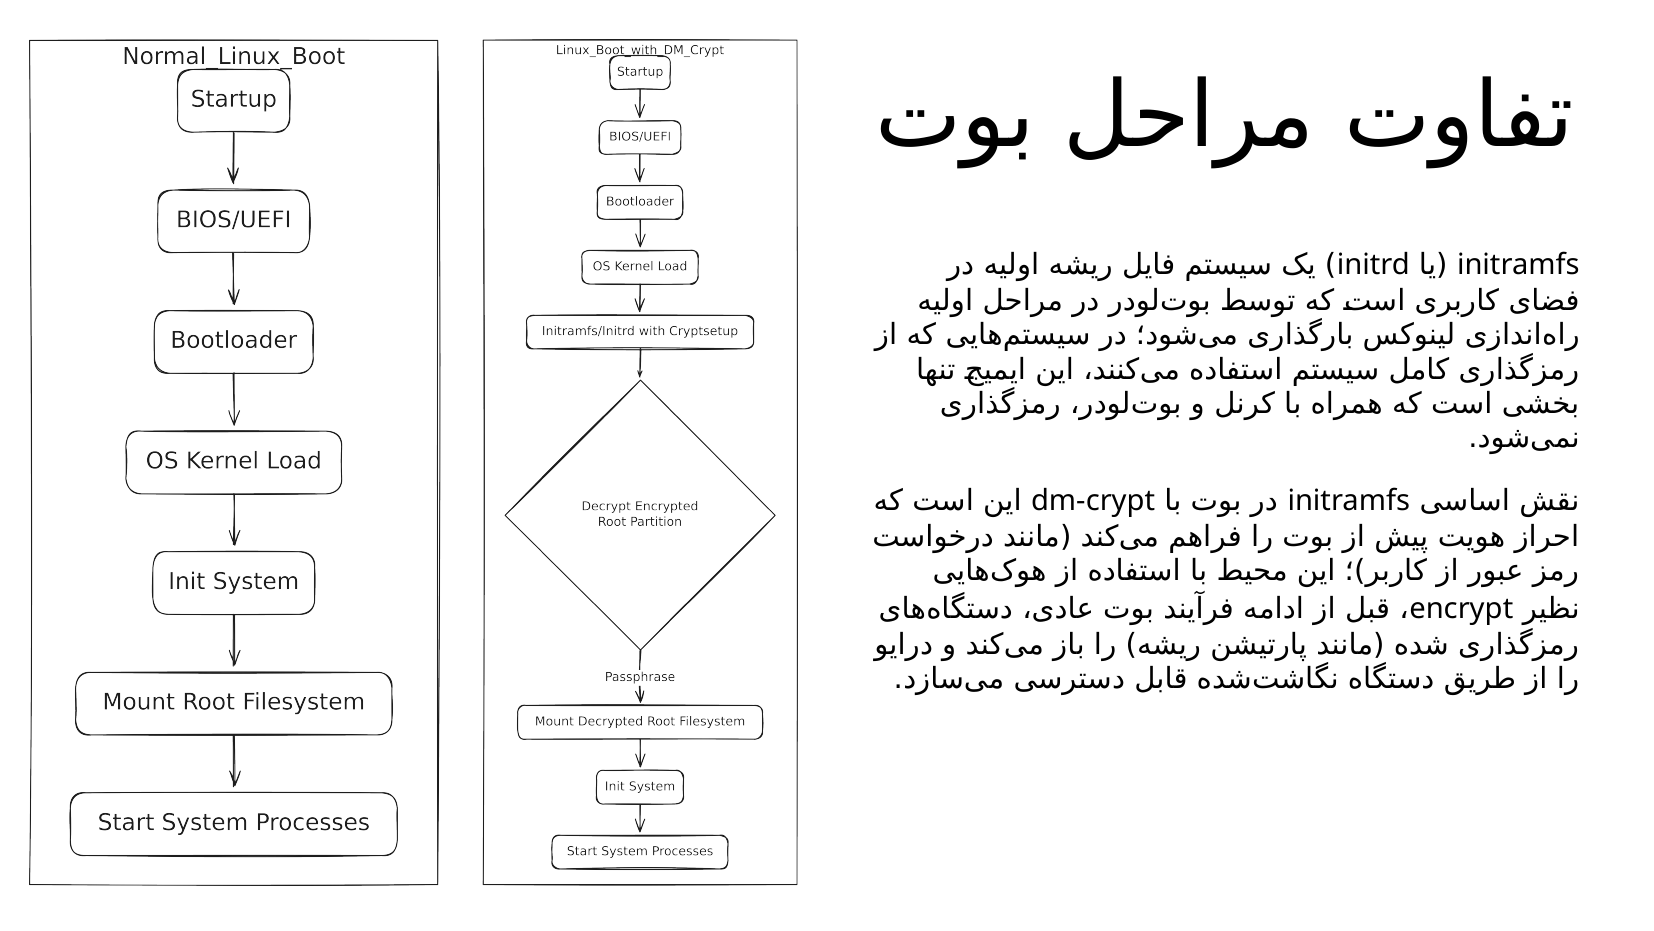

# تفاوت مراحل بوت
initramfs (یا initrd) یک سیستم فایل ریشه اولیه در فضای کاربری است که توسط بوت‌لودر در مراحل اولیه راه‌اندازی لینوکس بارگذاری می‌شود؛ در سیستم‌هایی که از رمزگذاری کامل سیستم استفاده می‌کنند، این ایمیج تنها بخشی است که همراه با کرنل و بوت‌لودر، رمزگذاری نمی‌شود.
نقش اساسی initramfs در بوت با dm-crypt این است که احراز هویت پیش از بوت را فراهم می‌کند (مانند درخواست رمز عبور از کاربر)؛ این محیط با استفاده از هوک‌هایی نظیر encrypt، قبل از ادامه فرآیند بوت عادی، دستگاه‌های رمزگذاری شده (مانند پارتیشن ریشه) را باز می‌کند و درایو را از طریق دستگاه نگاشت‌شده قابل دسترسی می‌سازد.